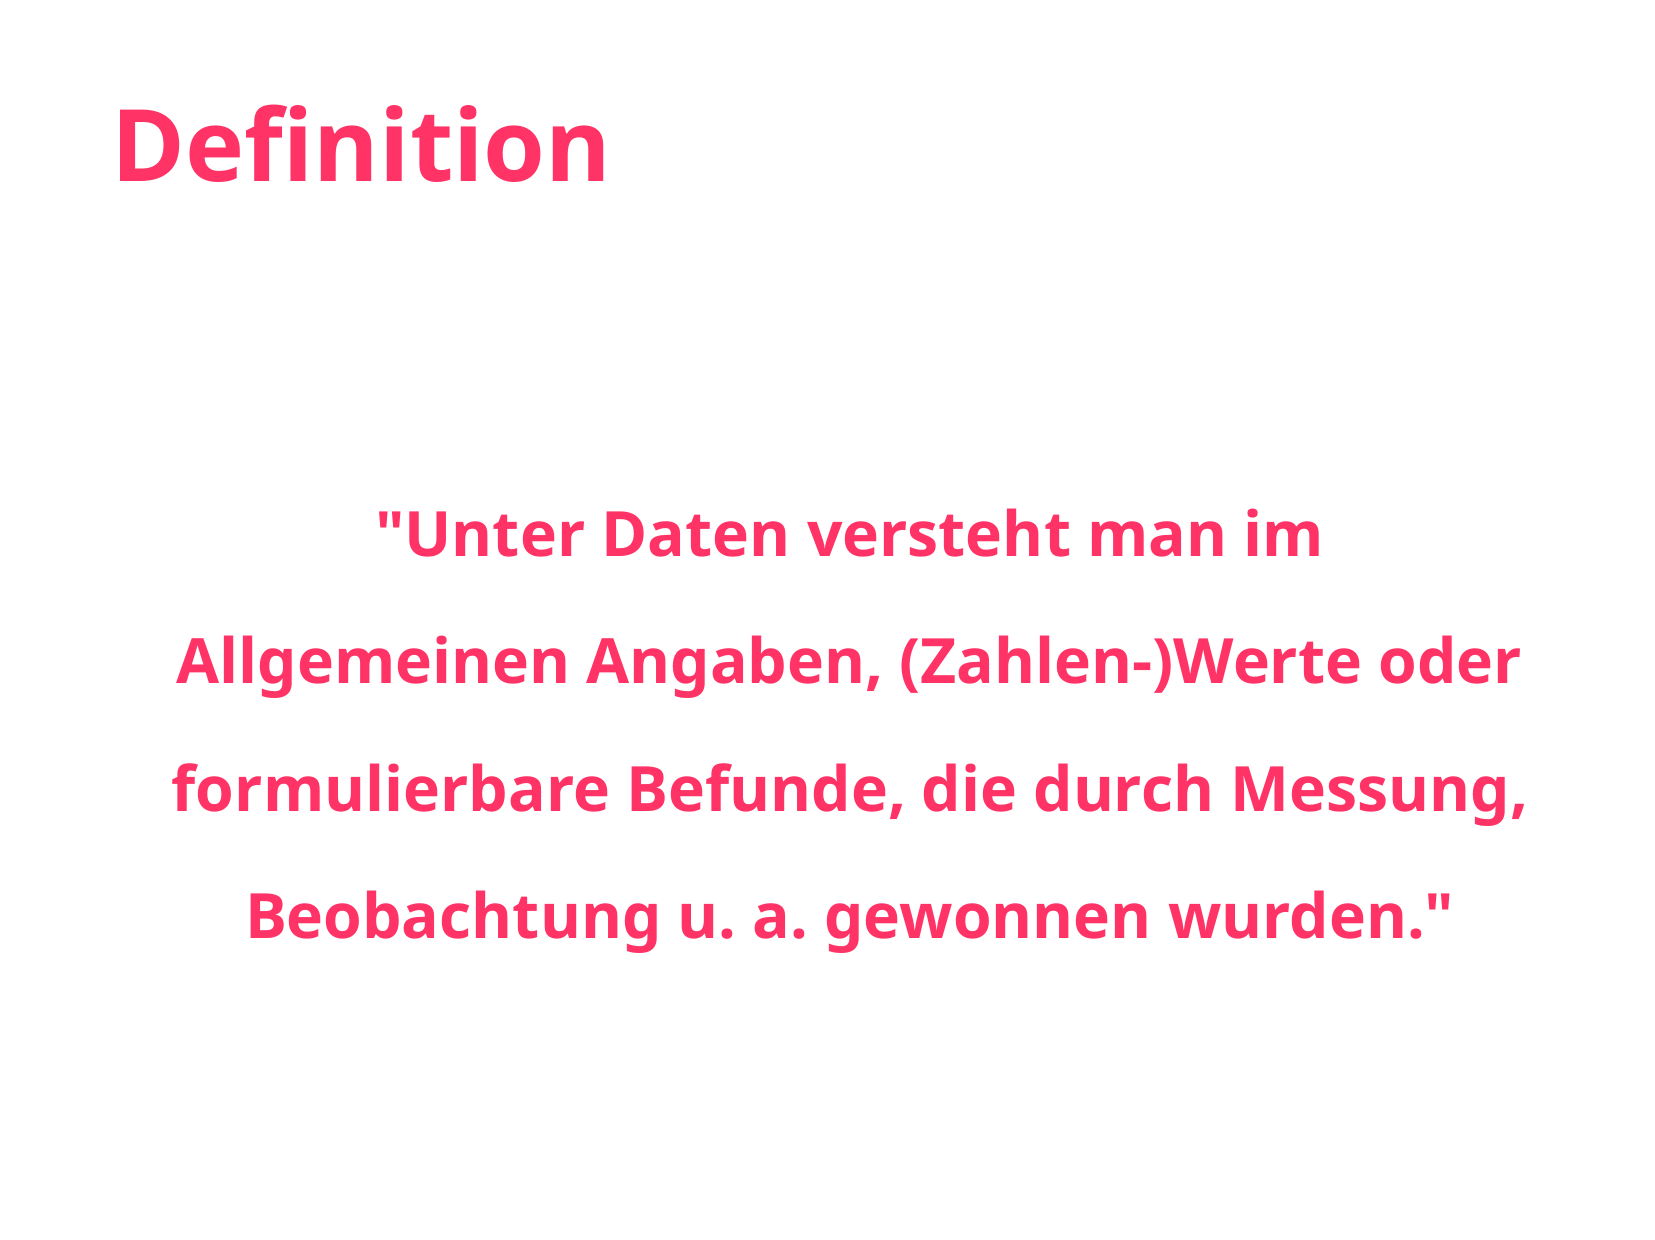

Definition
# "Unter Daten versteht man im Allgemeinen Angaben, (Zahlen-)Werte oder formulierbare Befunde, die durch Messung, Beobachtung u. a. gewonnen wurden."